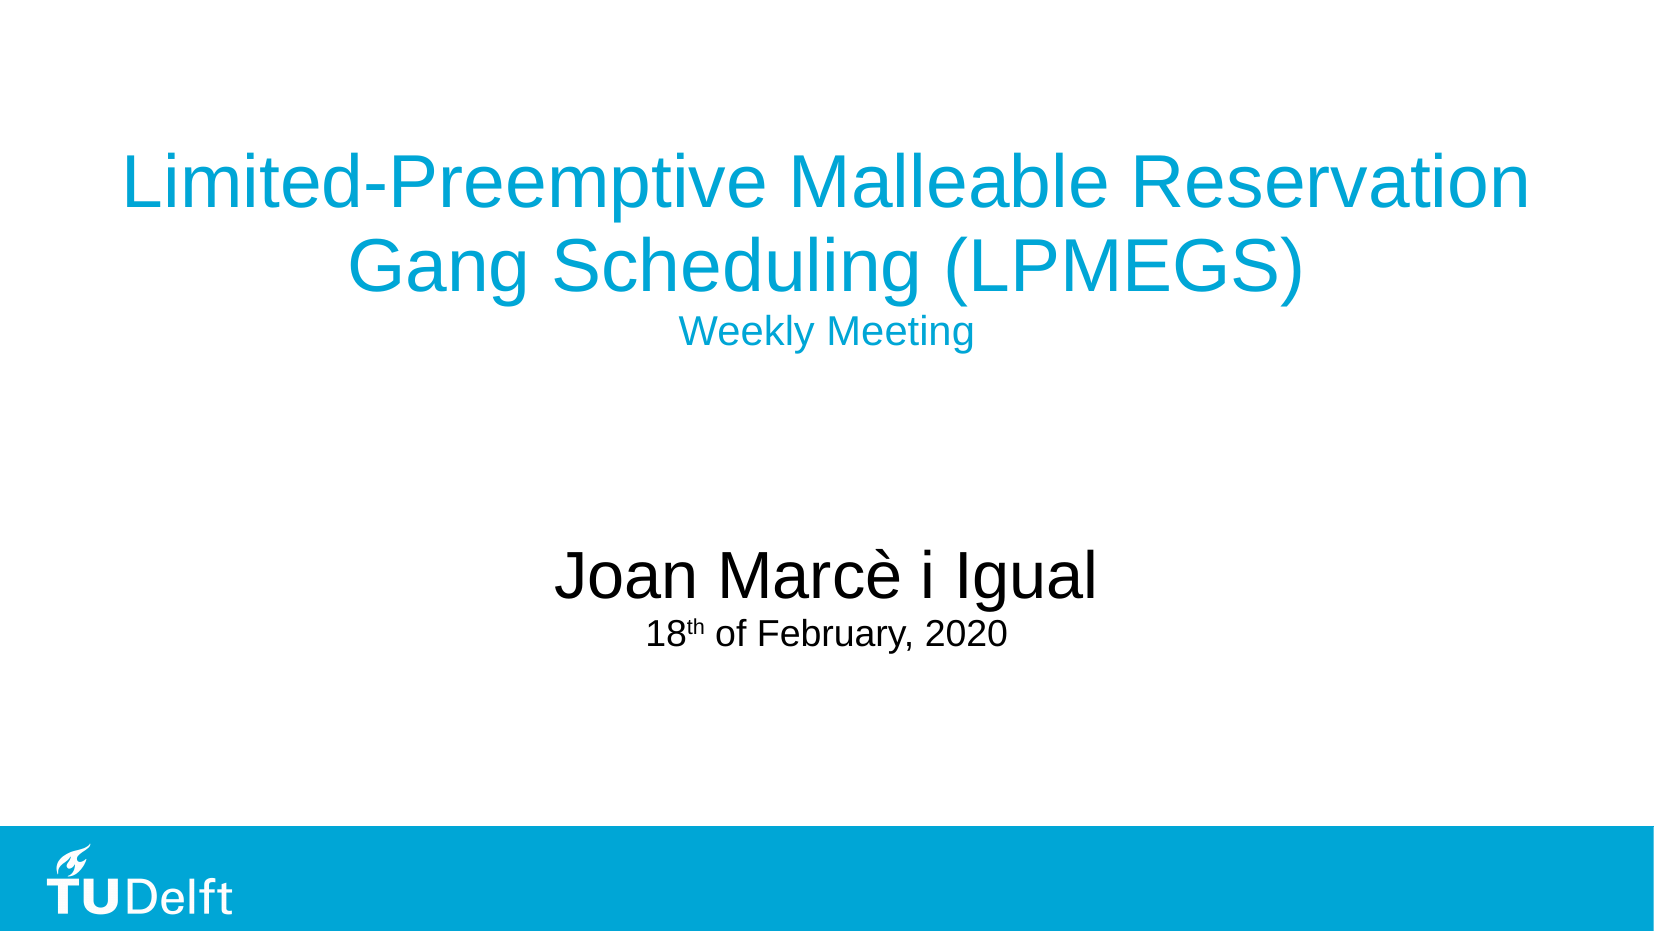

# Limited-Preemptive Malleable Reservation Gang Scheduling (LPMEGS) Weekly Meeting
Joan Marcè i Igual
18th of February, 2020